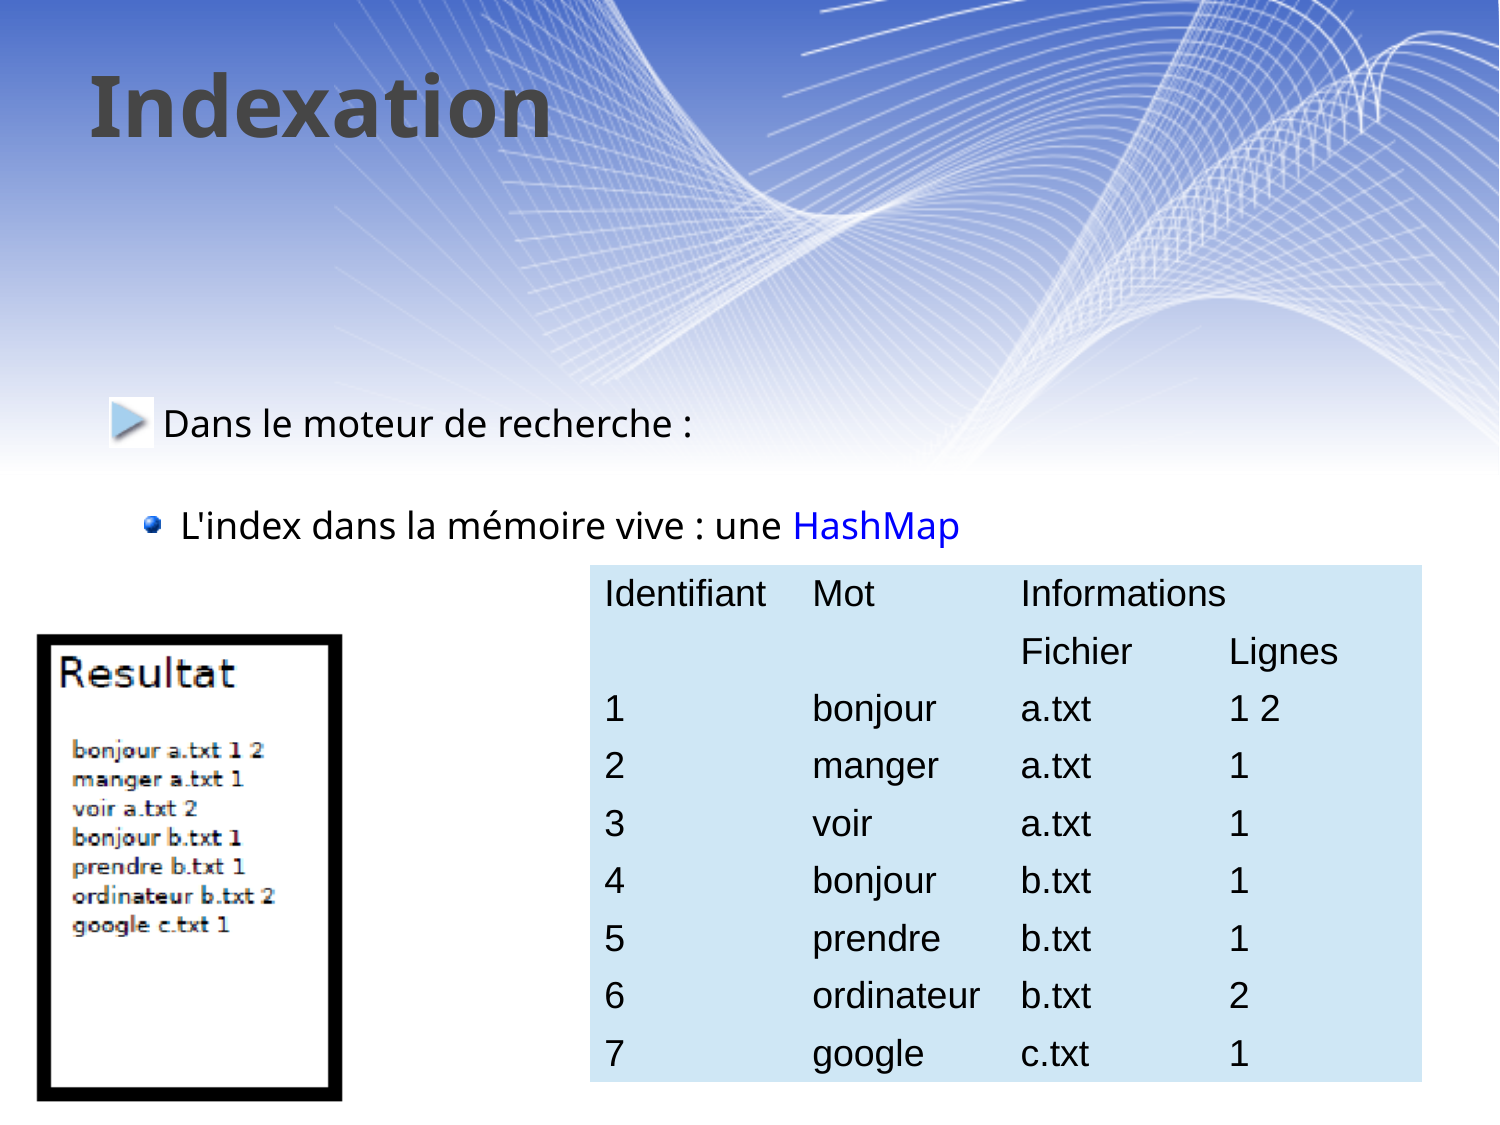

# Indexation
 Dans le moteur de recherche :
L'index dans la mémoire vive : une HashMap
| Identifiant | Mot | Informations | |
| --- | --- | --- | --- |
| | | Fichier | Lignes |
| 1 | bonjour | a.txt | 1 2 |
| 2 | manger | a.txt | 1 |
| 3 | voir | a.txt | 1 |
| 4 | bonjour | b.txt | 1 |
| 5 | prendre | b.txt | 1 |
| 6 | ordinateur | b.txt | 2 |
| 7 | google | c.txt | 1 |